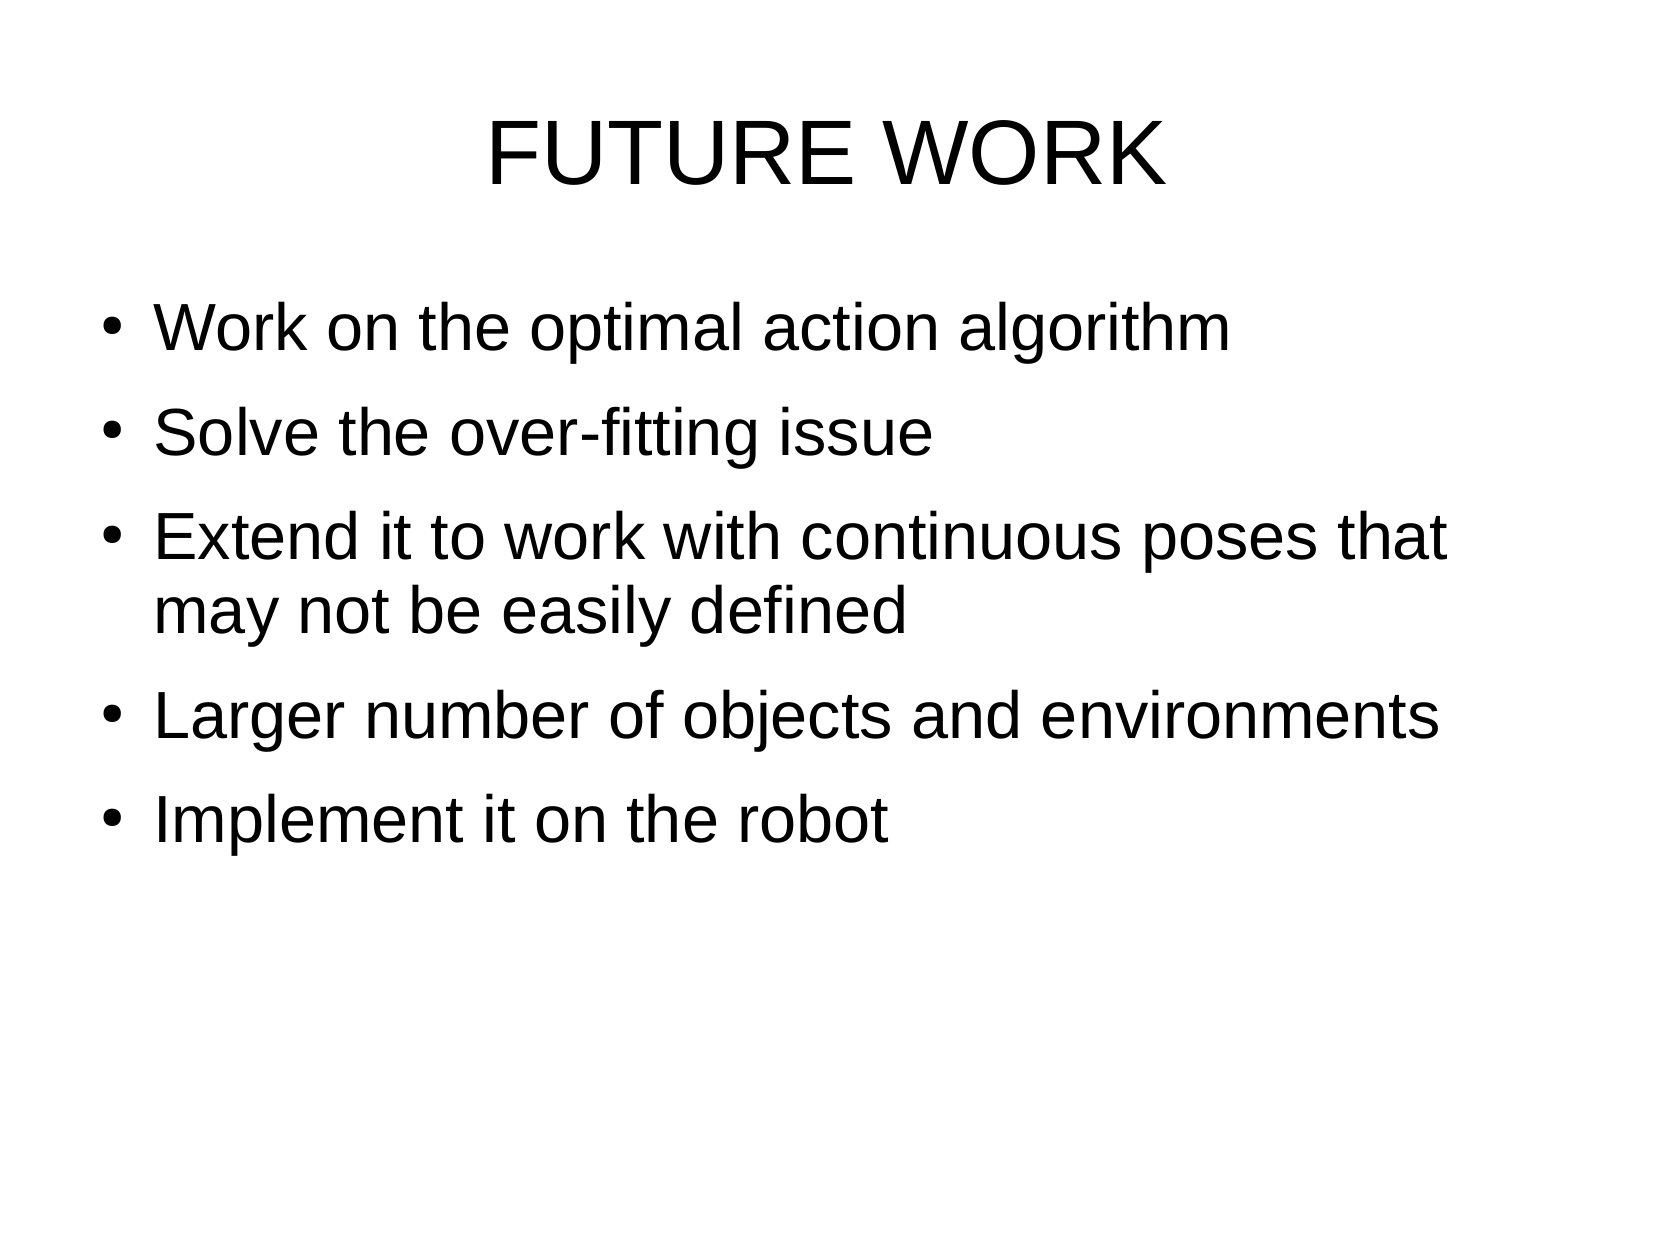

# FUTURE WORK
Work on the optimal action algorithm
Solve the over-fitting issue
Extend it to work with continuous poses that may not be easily defined
Larger number of objects and environments
Implement it on the robot